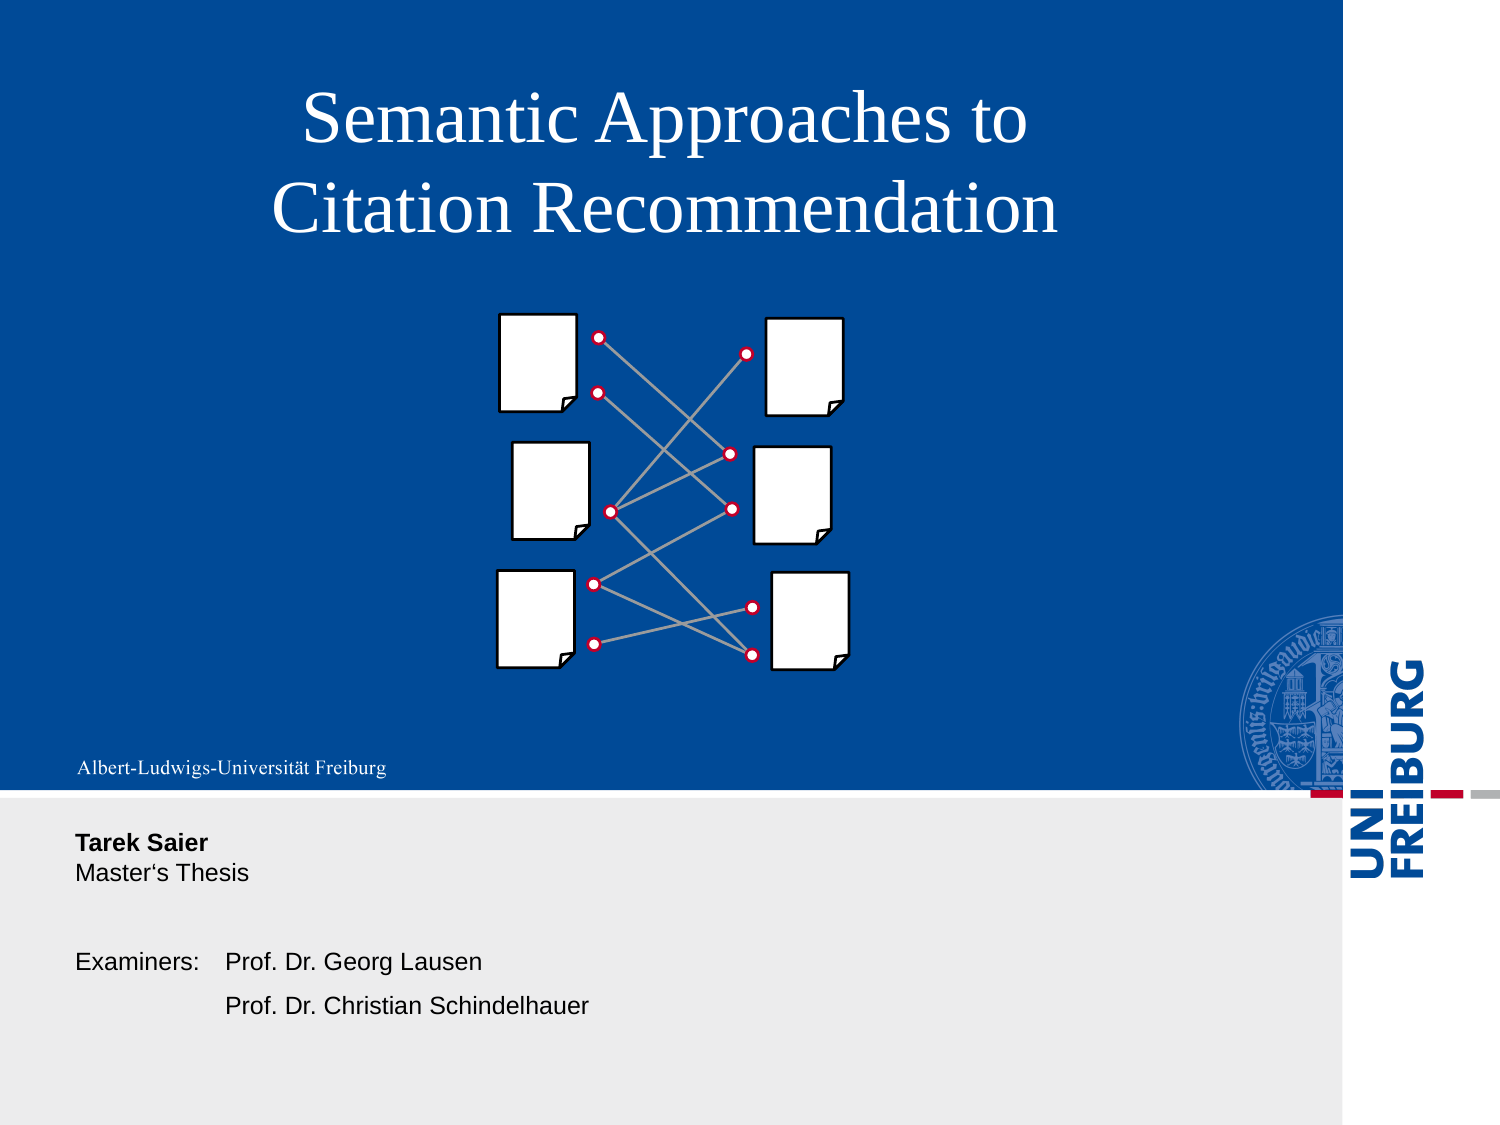

# Semantic Approaches to Citation Recommendation
Tarek Saier
Master‘s Thesis
Examiners:	Prof. Dr. Georg Lausen
	Prof. Dr. Christian Schindelhauer